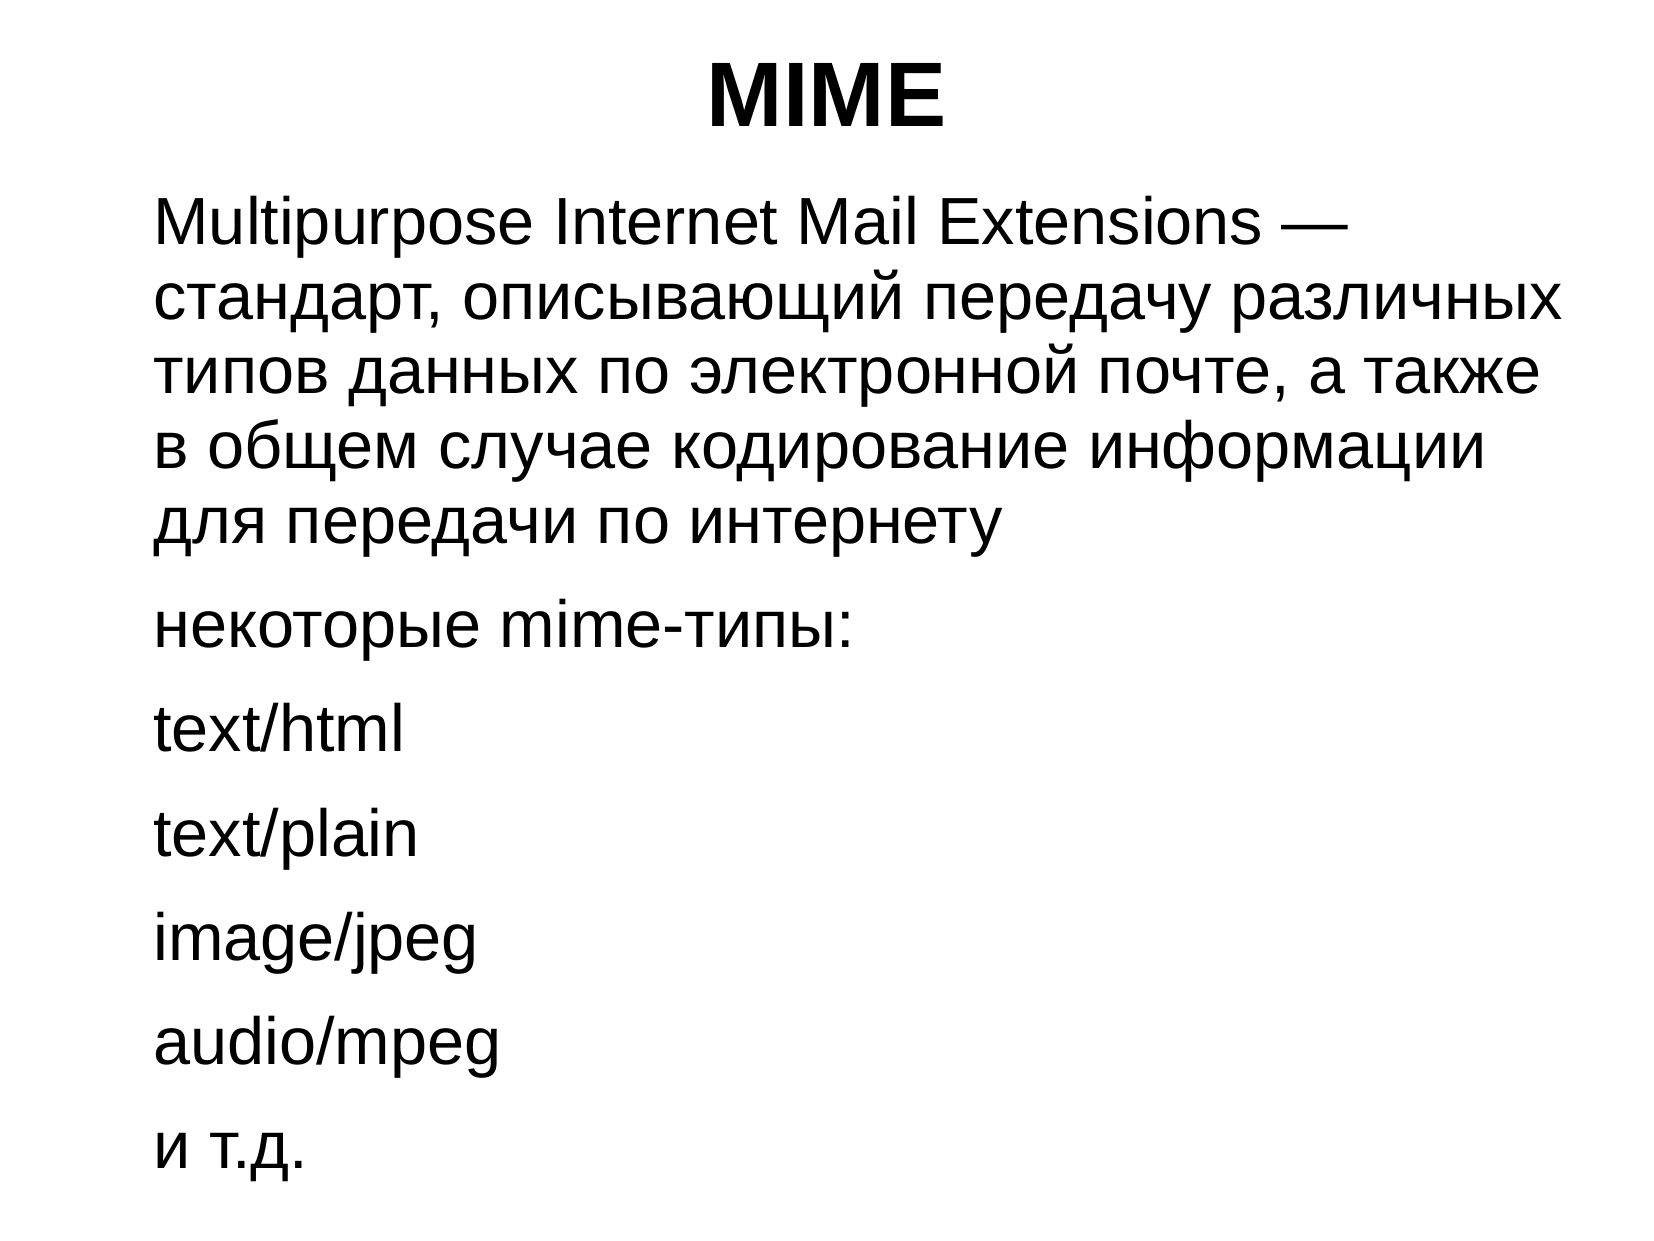

# MIME
Multipurpose Internet Mail Extensions — стандарт, описывающий передачу различных типов данных по электронной почте, а также в общем случае кодирование информации для передачи по интернету
некоторые mime-типы:
text/html
text/plain
image/jpeg
audio/mpeg
и т.д.